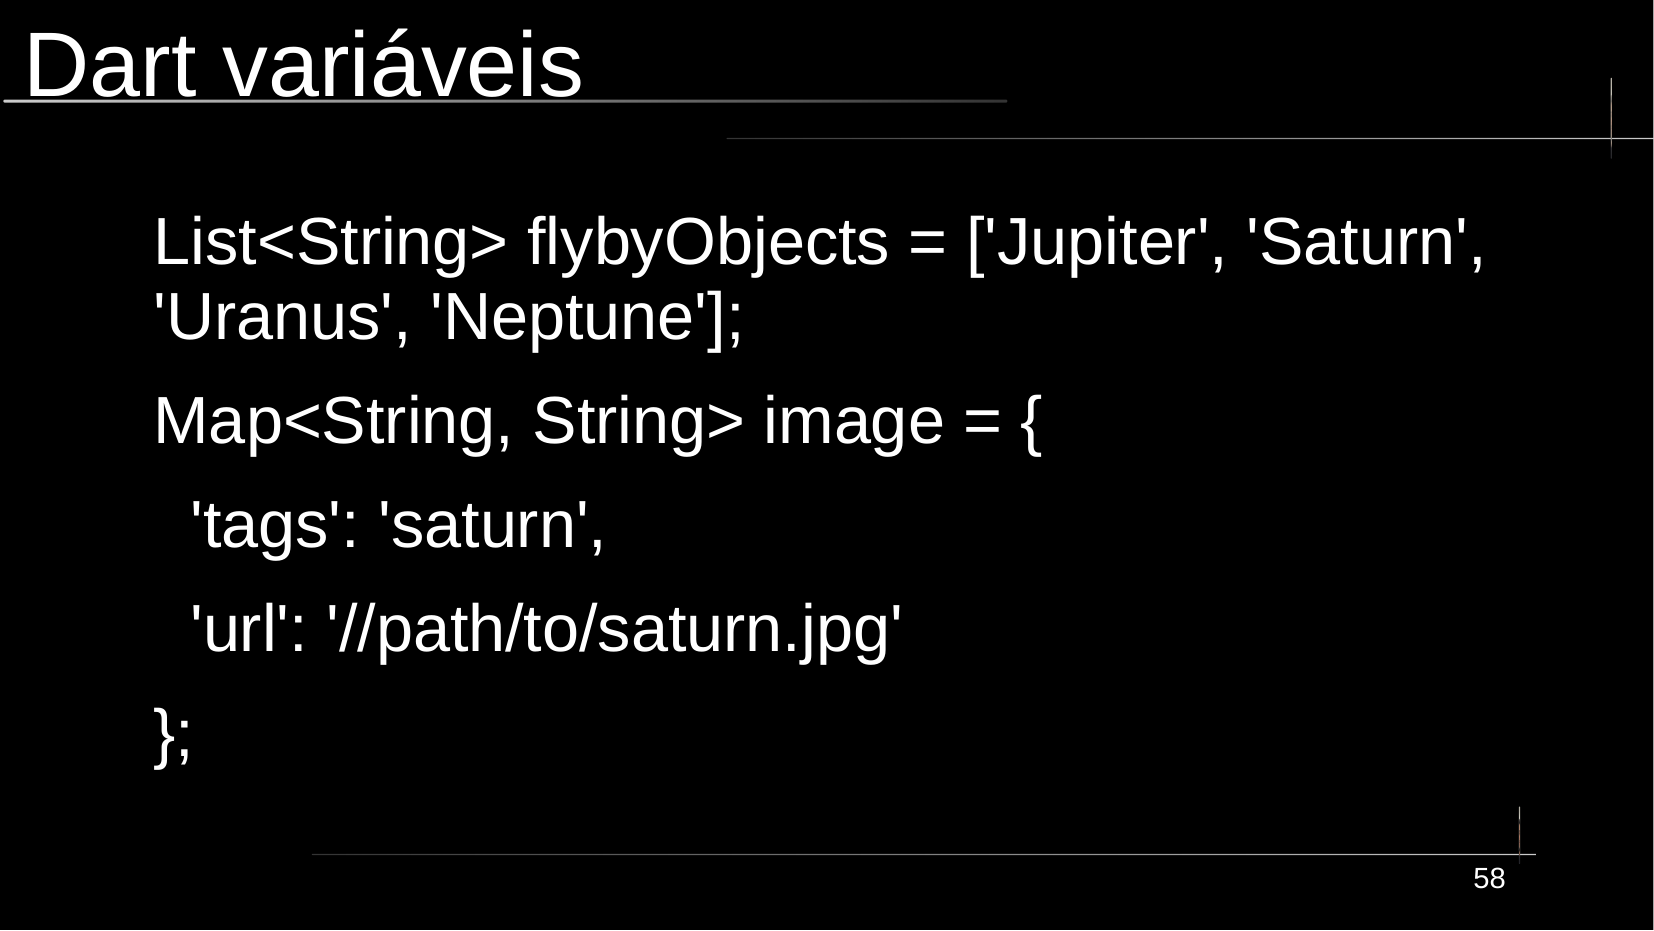

# Dart variáveis
List<String> flybyObjects = ['Jupiter', 'Saturn', 'Uranus', 'Neptune'];
Map<String, String> image = {
 'tags': 'saturn',
 'url': '//path/to/saturn.jpg'
};
58